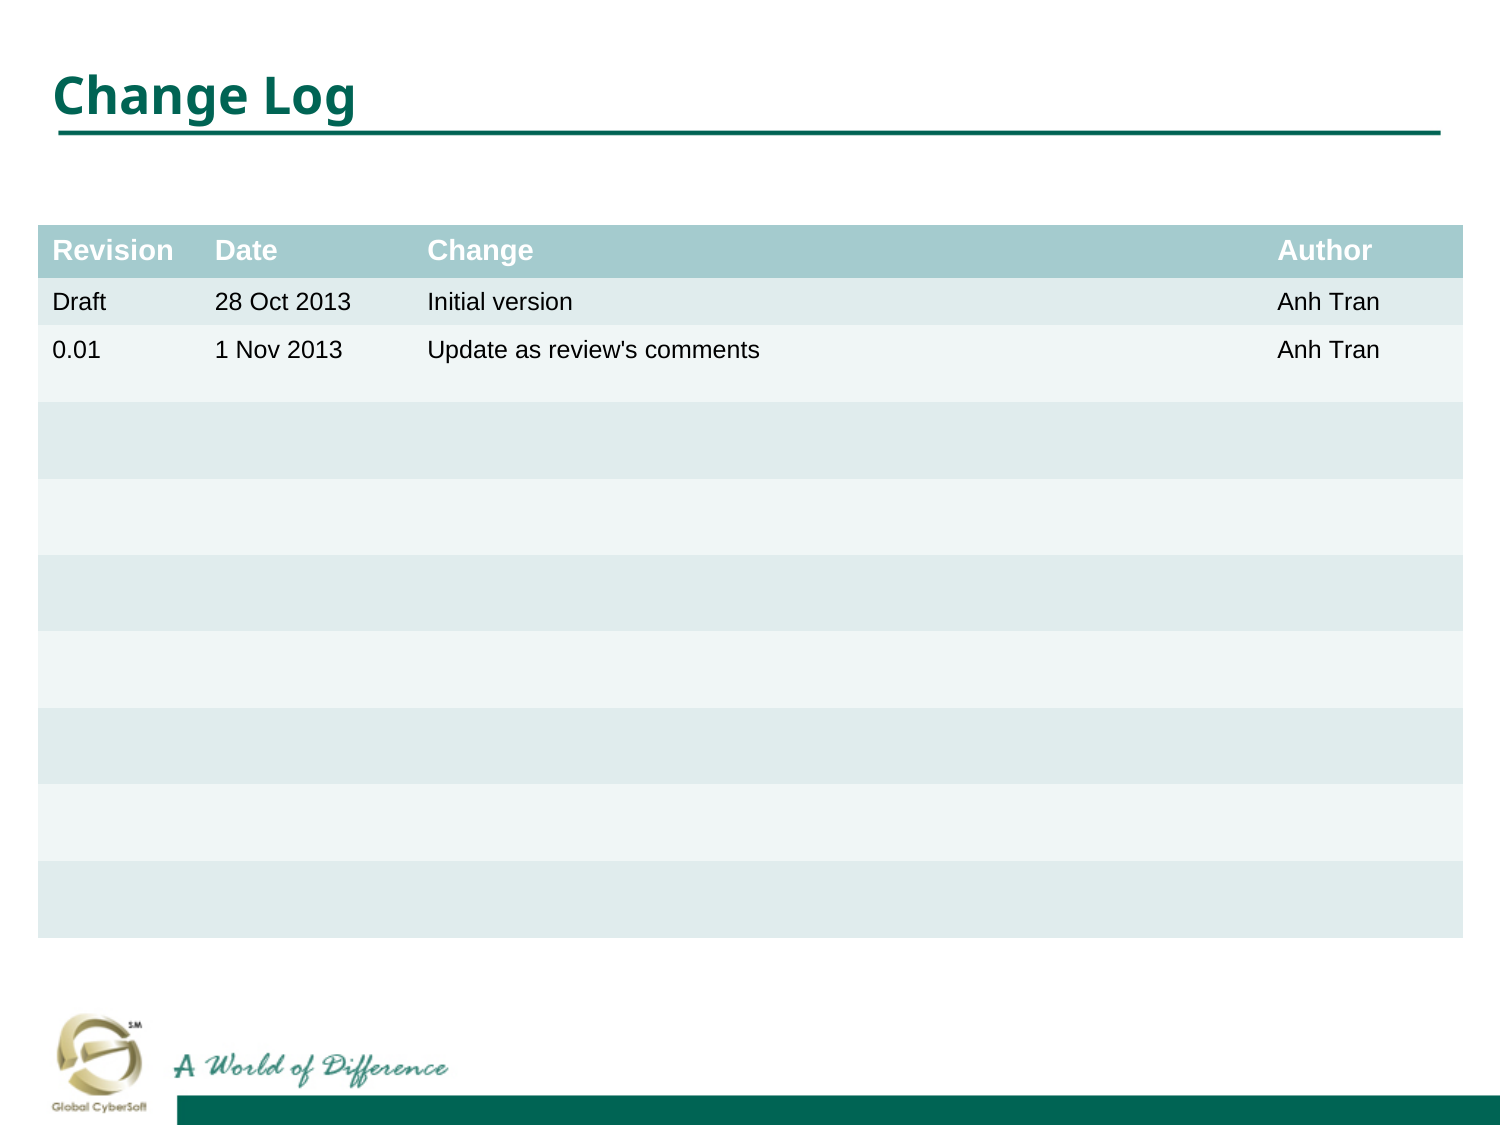

# Change Log
| Revision | Date | Change | Author |
| --- | --- | --- | --- |
| Draft | 28 Oct 2013 | Initial version | Anh Tran |
| 0.01 | 1 Nov 2013 | Update as review's comments | Anh Tran |
| | | | |
| | | | |
| | | | |
| | | | |
| | | | |
| | | | |
| | | | |